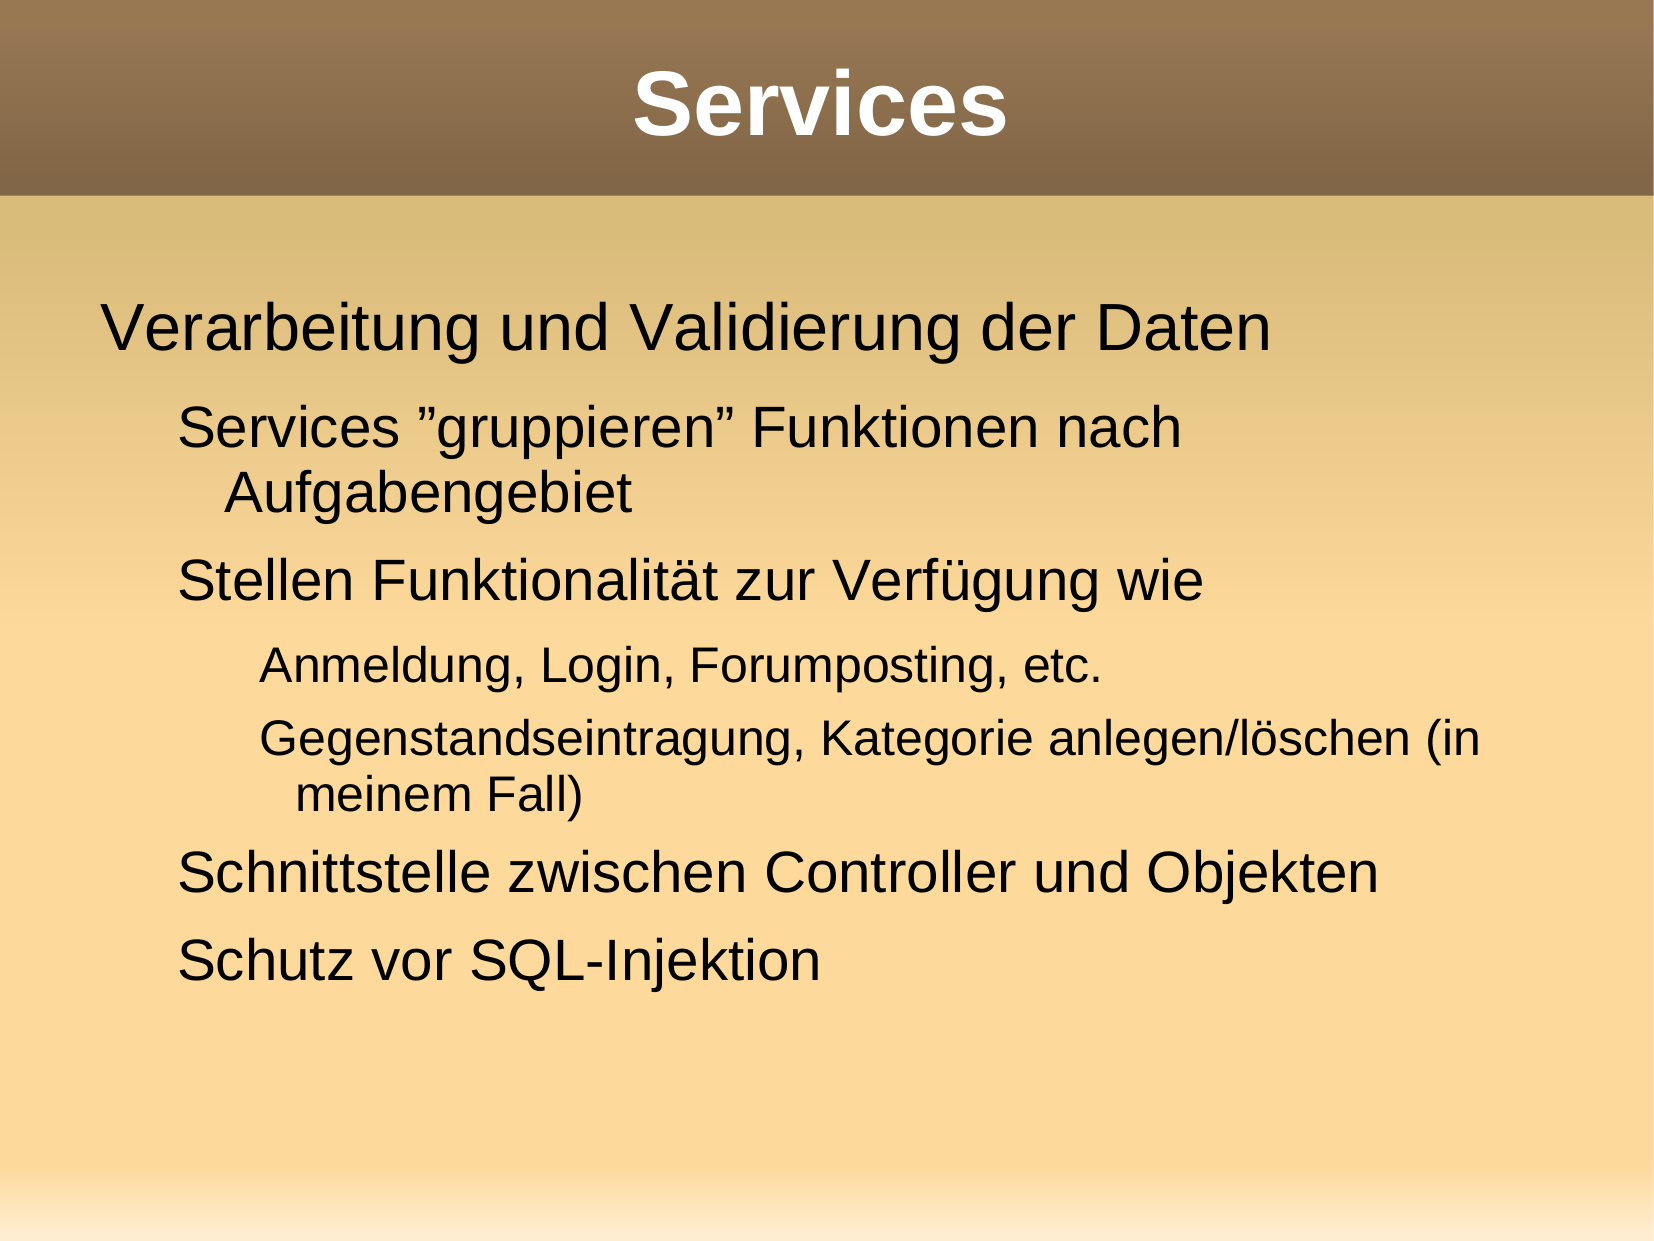

# Services
Verarbeitung und Validierung der Daten
Services ”gruppieren” Funktionen nach Aufgabengebiet
Stellen Funktionalität zur Verfügung wie
Anmeldung, Login, Forumposting, etc.
Gegenstandseintragung, Kategorie anlegen/löschen (in meinem Fall)
Schnittstelle zwischen Controller und Objekten
Schutz vor SQL-Injektion